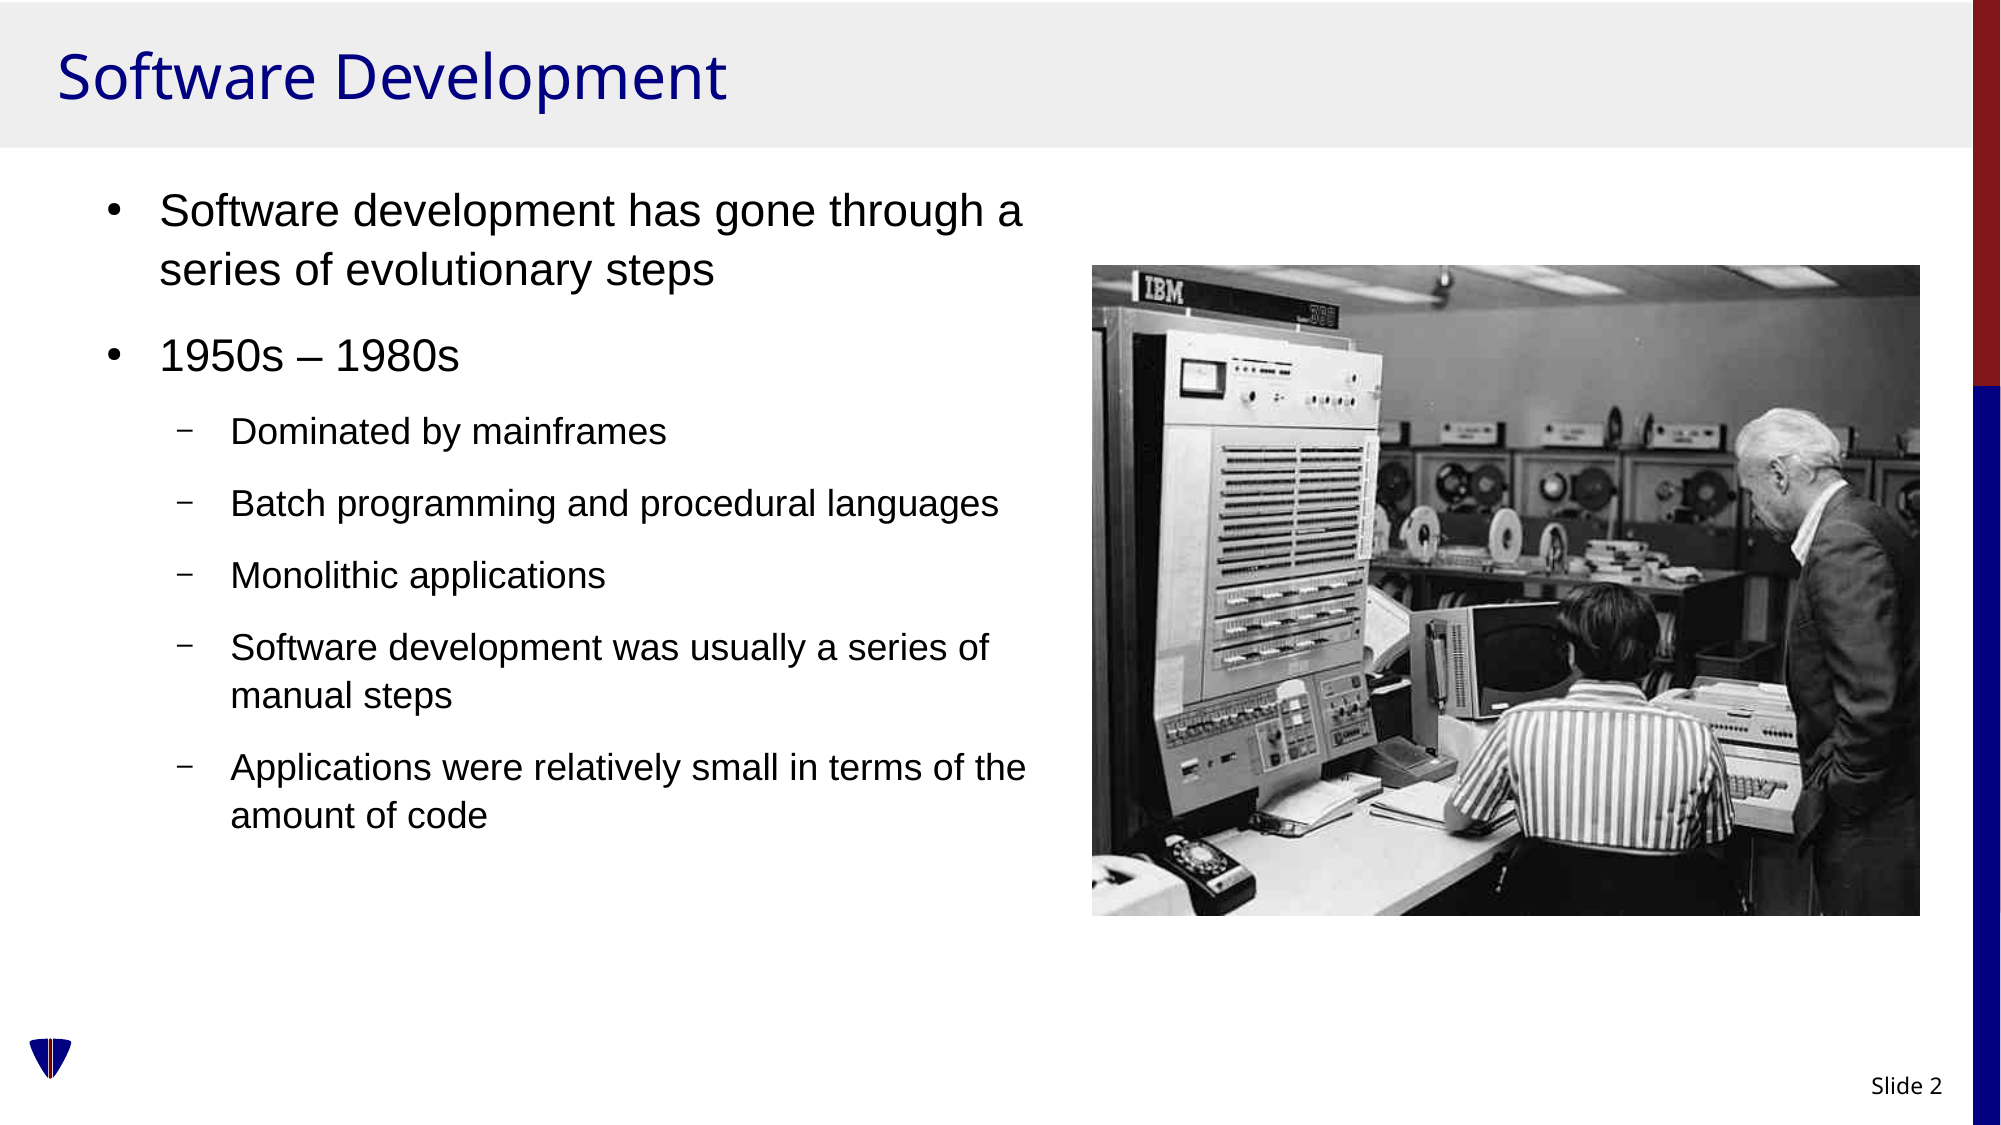

# Software Development
Software development has gone through a series of evolutionary steps
1950s – 1980s
Dominated by mainframes
Batch programming and procedural languages
Monolithic applications
Software development was usually a series of manual steps
Applications were relatively small in terms of the amount of code